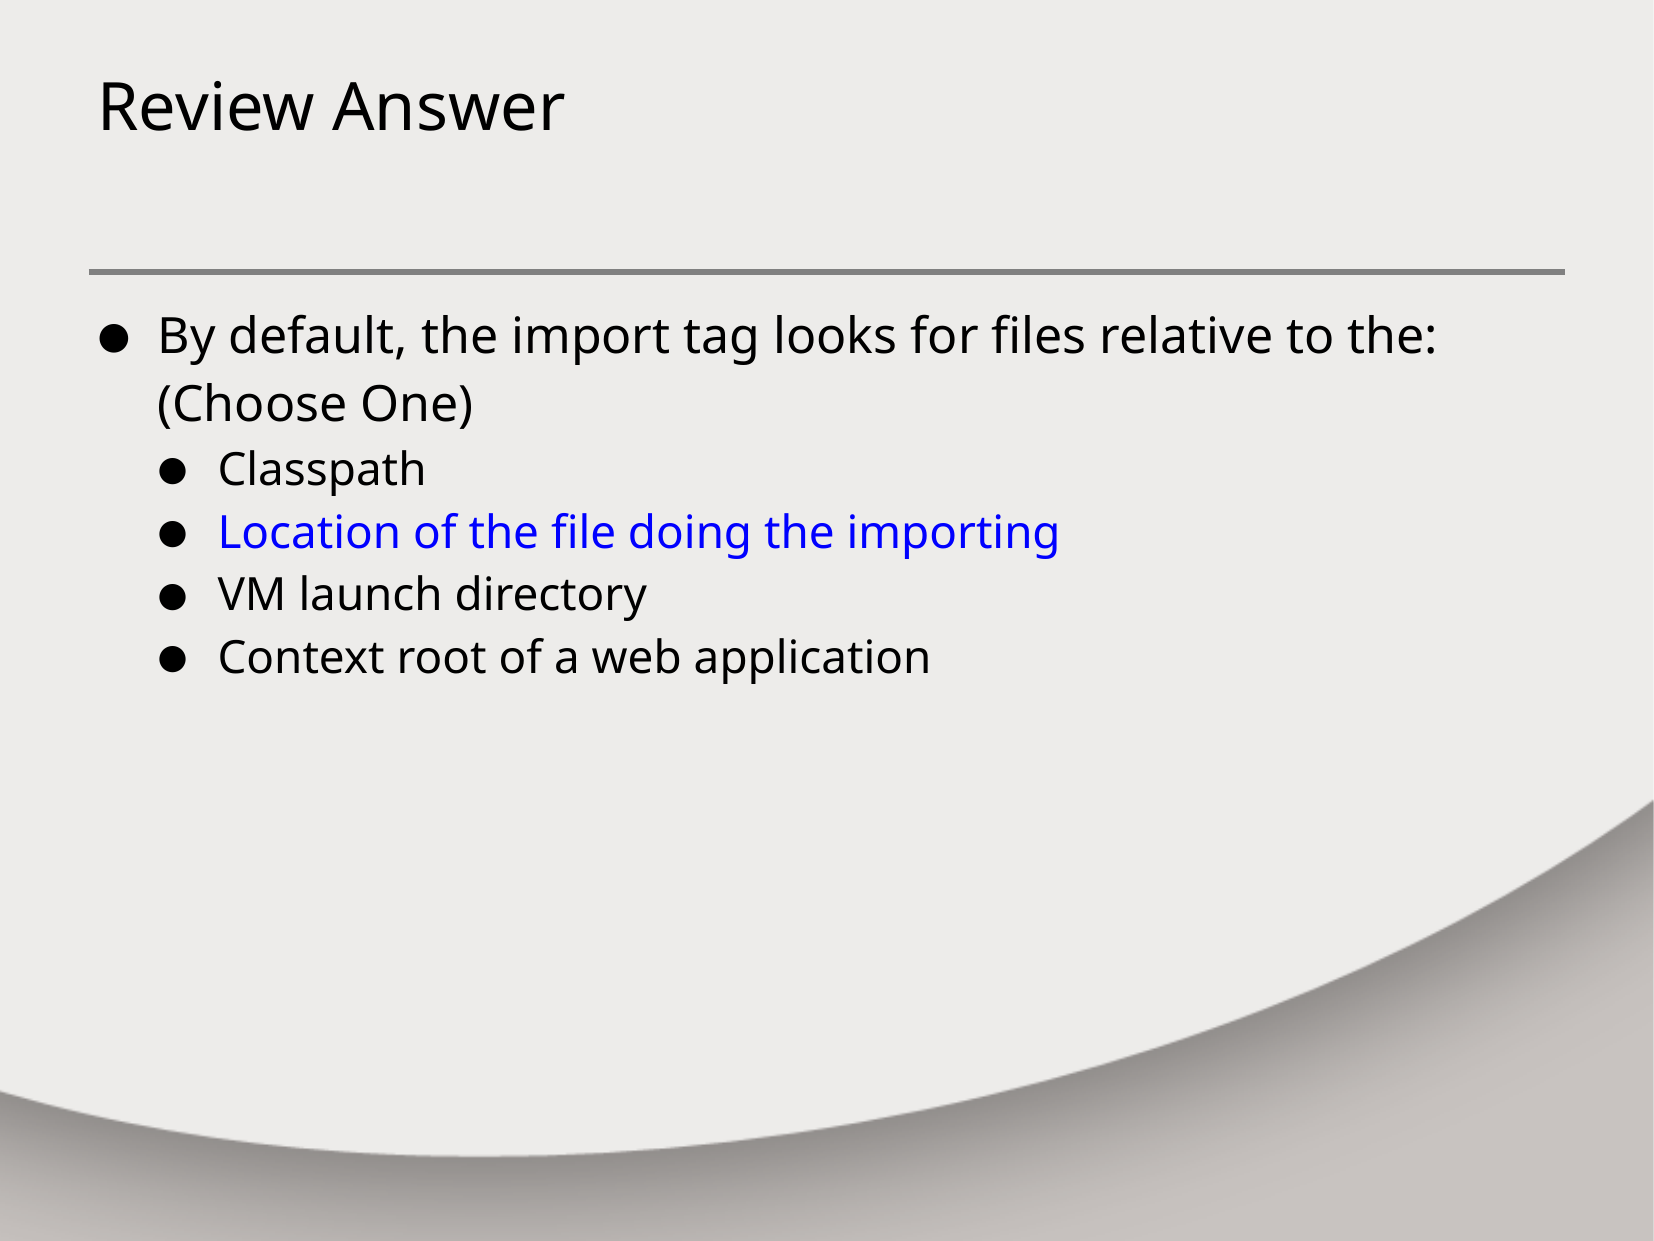

# Review Answer
By default, the import tag looks for files relative to the: (Choose One)
Classpath
Location of the file doing the importing
VM launch directory
Context root of a web application